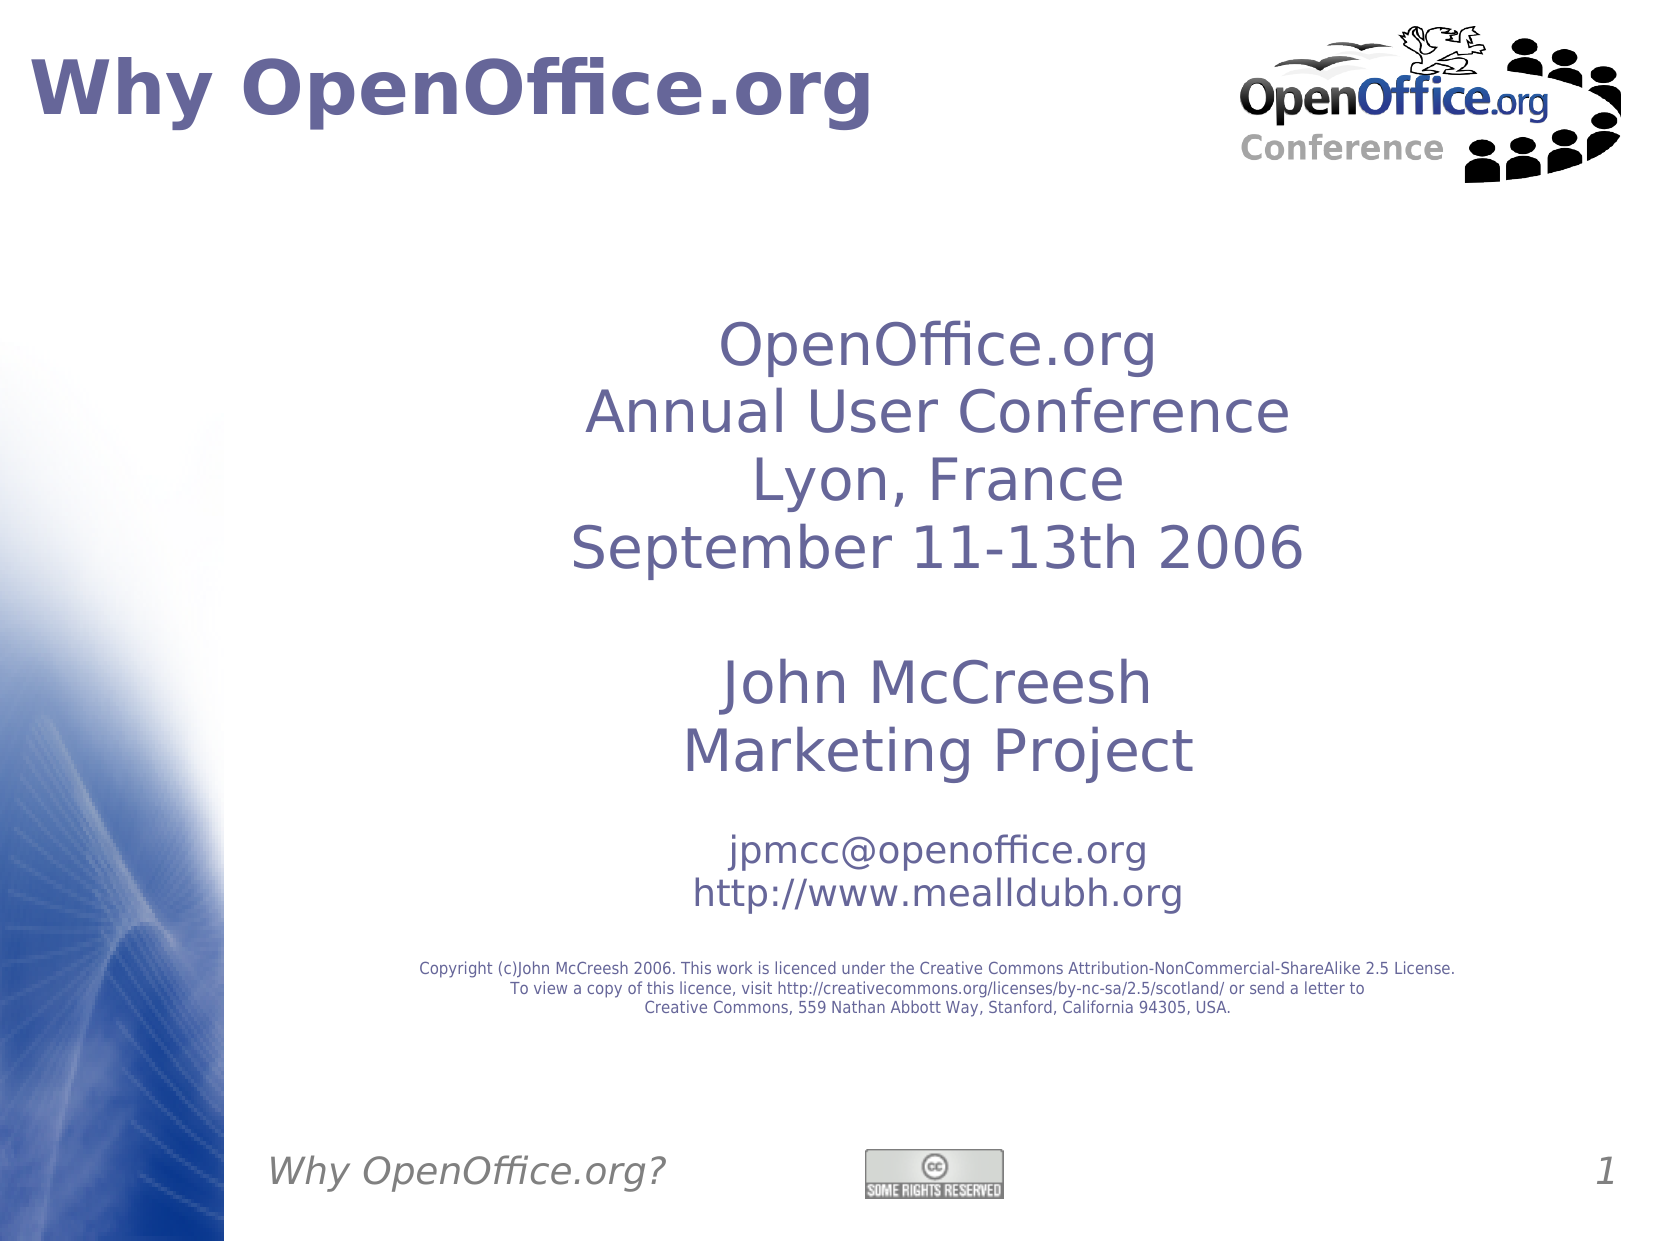

# Why OpenOffice.org
OpenOffice.org
Annual User Conference
Lyon, France
September 11-13th 2006
John McCreesh
Marketing Project
jpmcc@openoffice.org
http://www.mealldubh.org
Copyright (c)John McCreesh 2006. This work is licenced under the Creative Commons Attribution-NonCommercial-ShareAlike 2.5 License.
To view a copy of this licence, visit http://creativecommons.org/licenses/by-nc-sa/2.5/scotland/ or send a letter to
Creative Commons, 559 Nathan Abbott Way, Stanford, California 94305, USA.